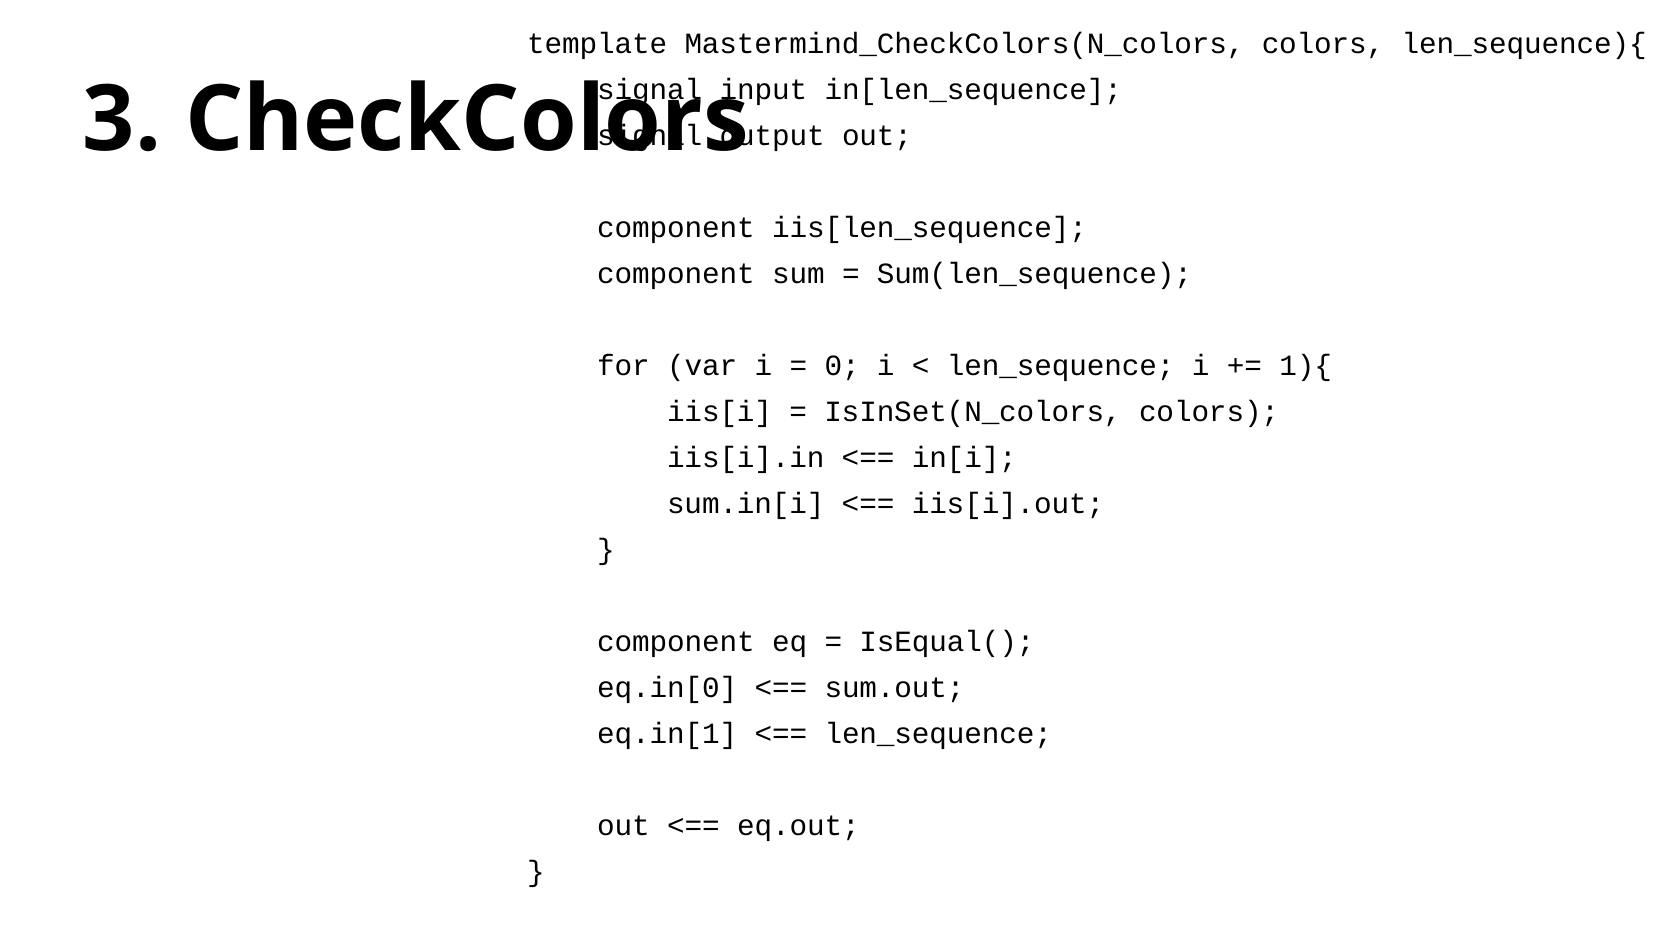

template Mastermind_CheckColors(N_colors, colors, len_sequence){
 signal input in[len_sequence];
 signal output out;
 component iis[len_sequence];
 component sum = Sum(len_sequence);
 for (var i = 0; i < len_sequence; i += 1){
 iis[i] = IsInSet(N_colors, colors);
 iis[i].in <== in[i];
 sum.in[i] <== iis[i].out;
 }
 component eq = IsEqual();
 eq.in[0] <== sum.out;
 eq.in[1] <== len_sequence;
 out <== eq.out;
}
# 3. CheckColors